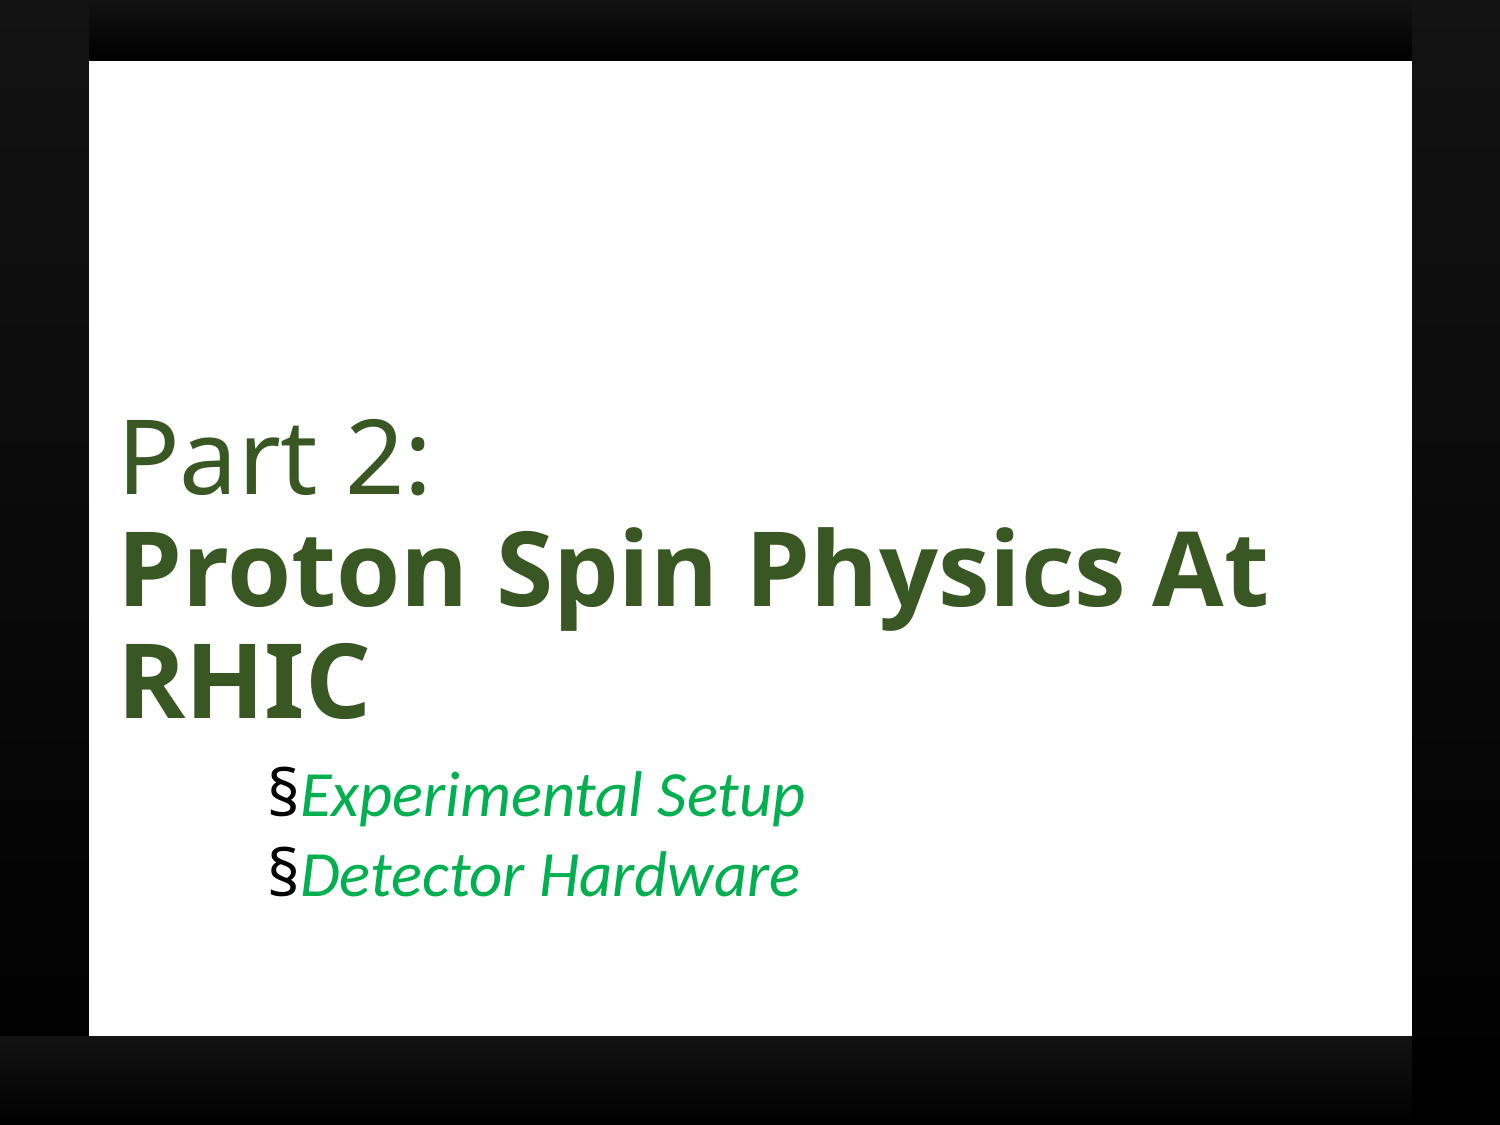

# Part 2: Proton Spin Physics At RHIC
Experimental Setup
Detector Hardware